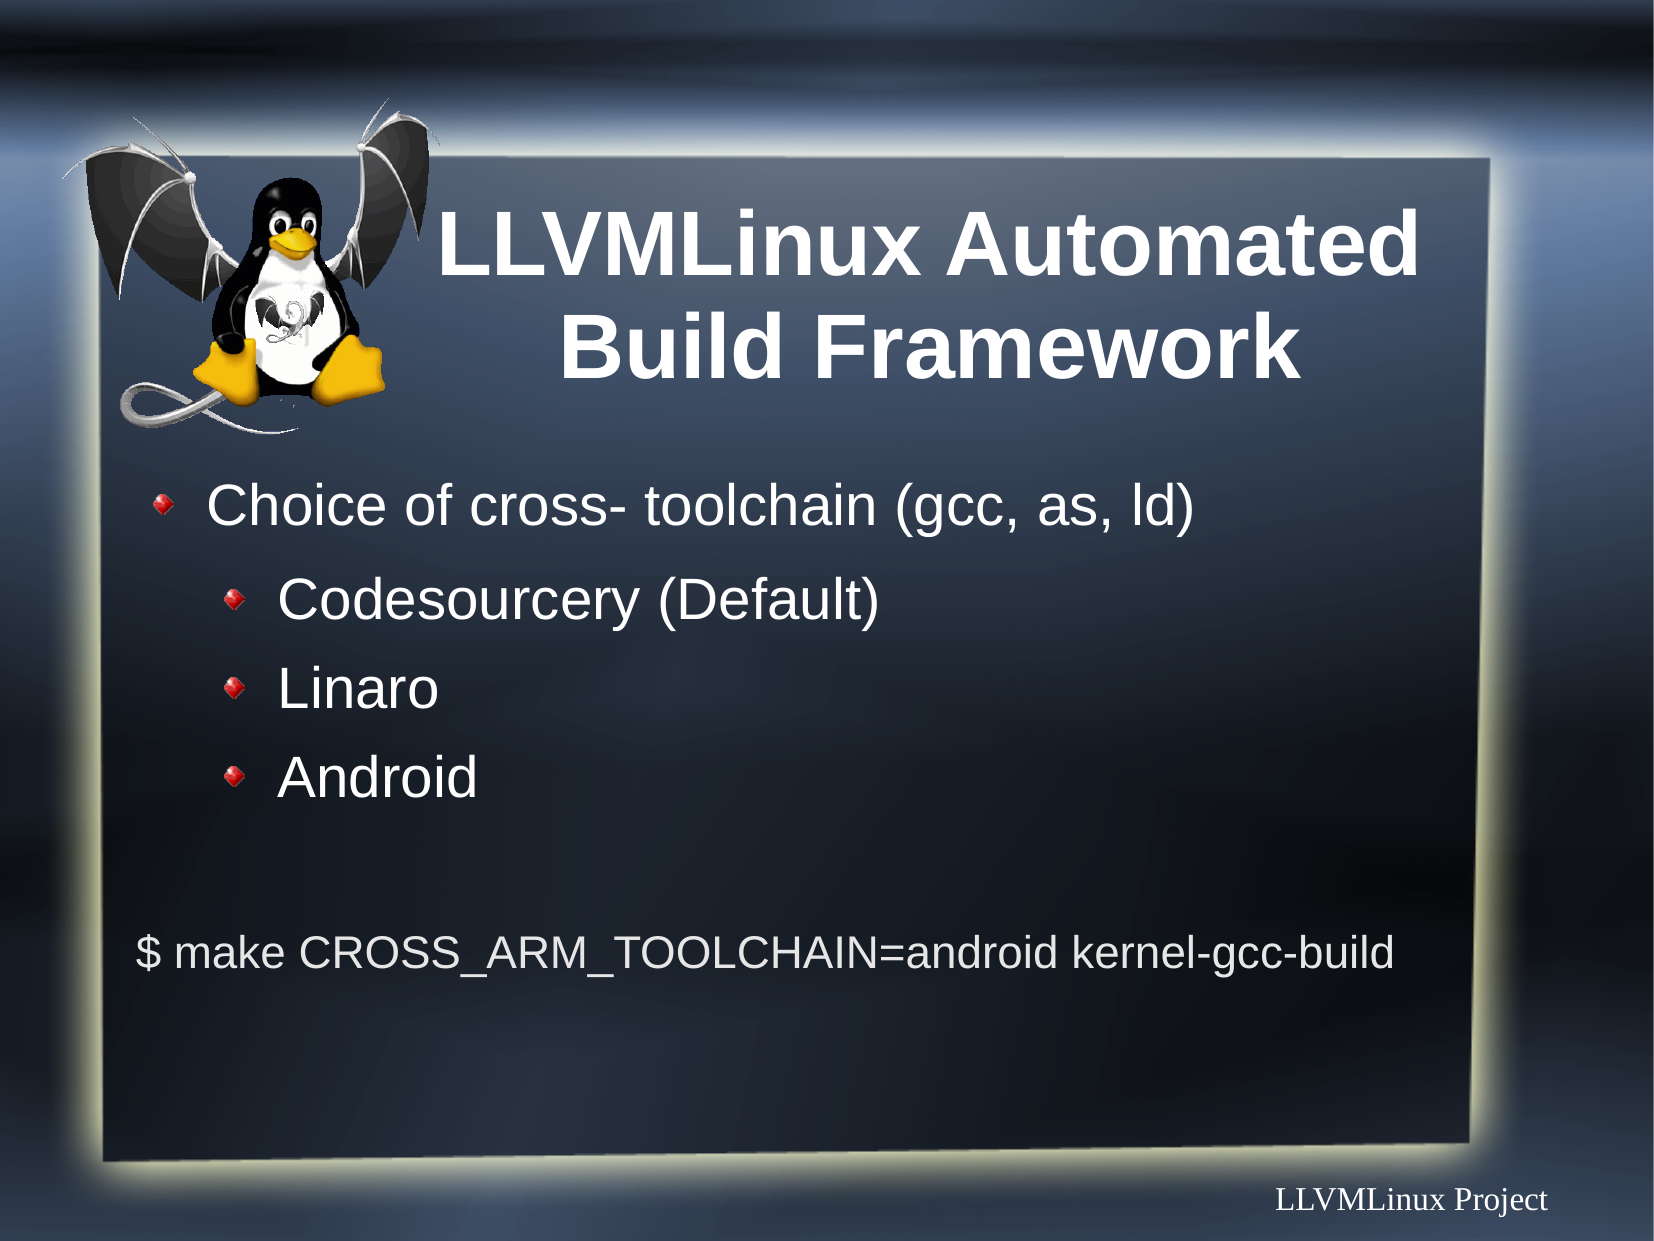

# LLVMLinux Automated Build Framework
Choice of cross- toolchain (gcc, as, ld)
Codesourcery (Default)
Linaro
Android
$ make CROSS_ARM_TOOLCHAIN=android kernel-gcc-build